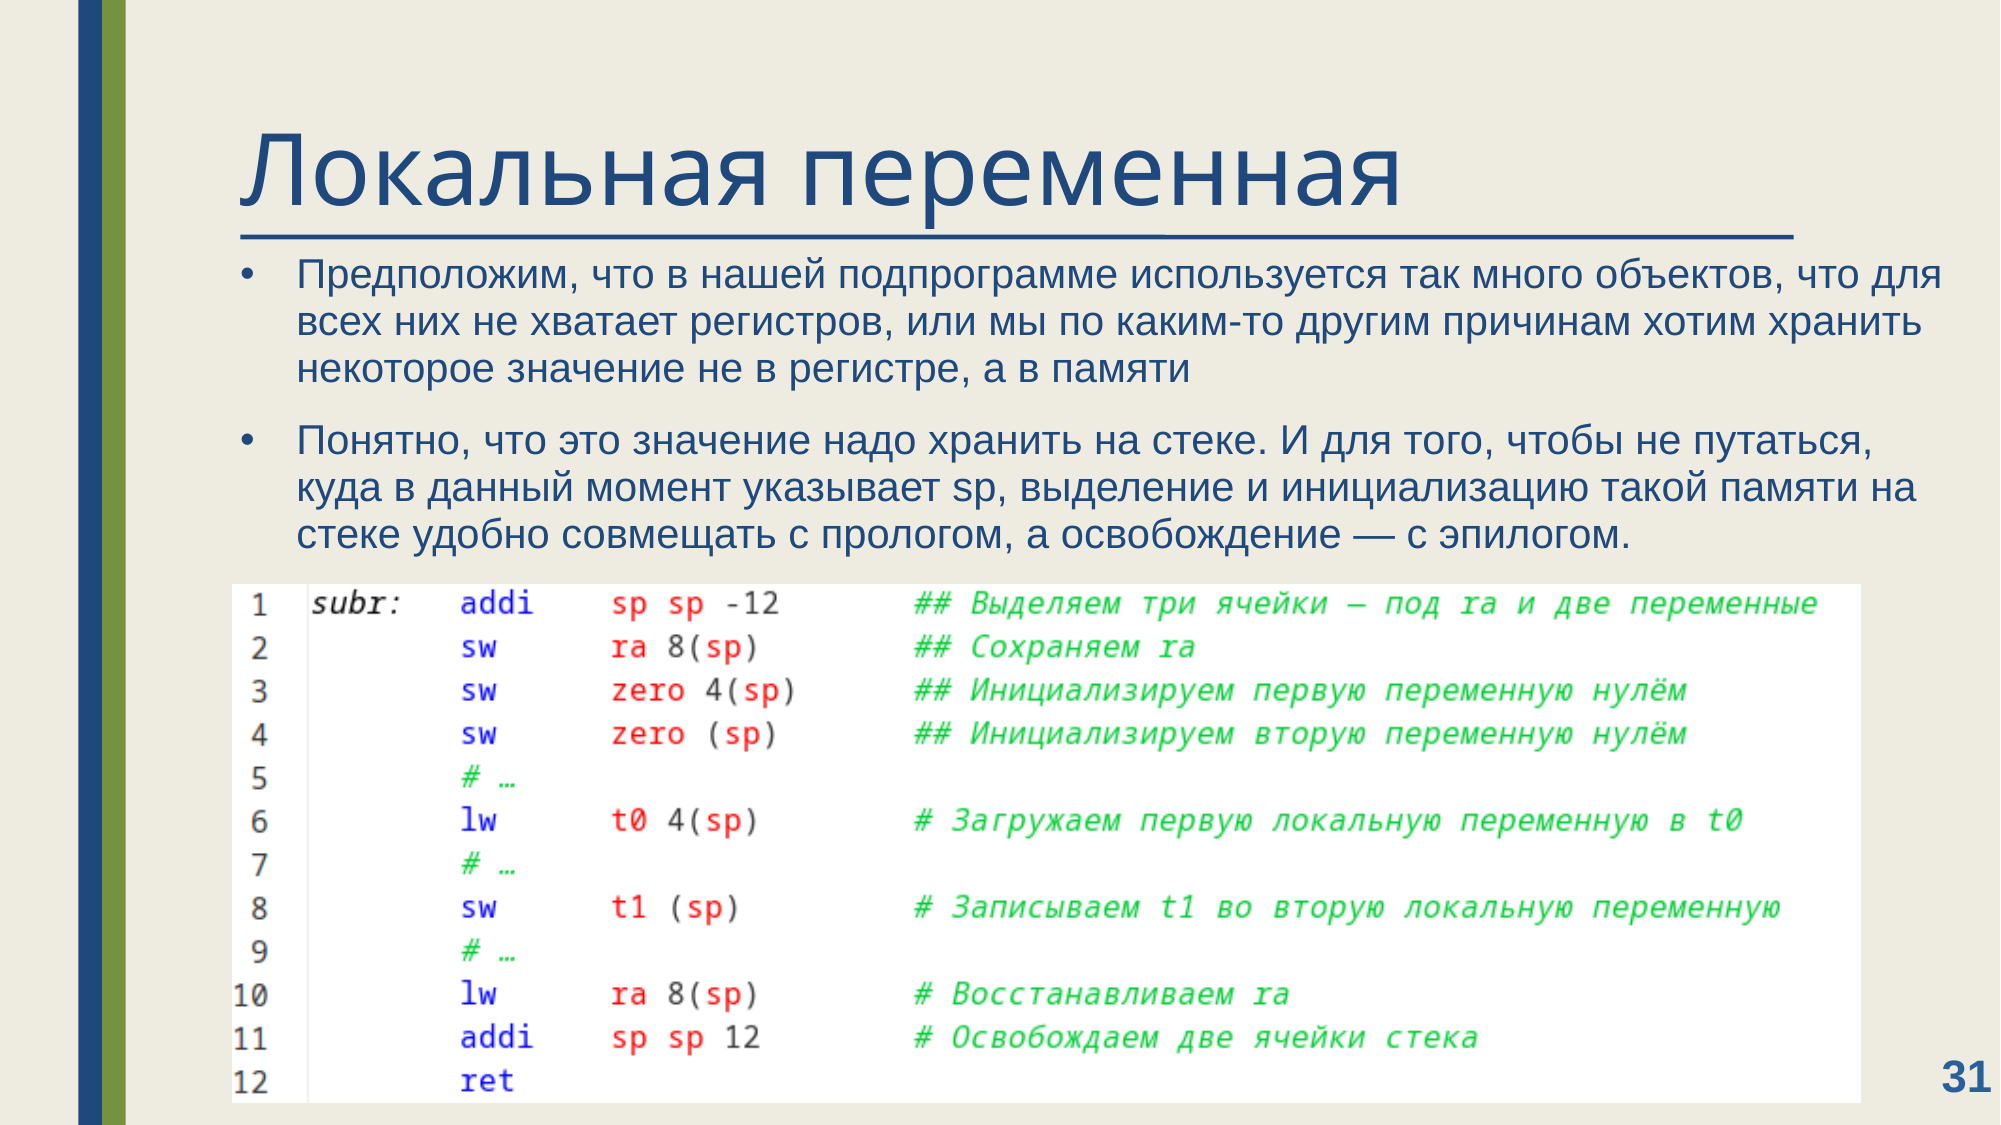

# Локальная переменная
Предположим, что в нашей подпрограмме используется так много объектов, что для всех них не хватает регистров, или мы по каким-то другим причинам хотим хранить некоторое значение не в регистре, а в памяти
Понятно, что это значение надо хранить на стеке. И для того, чтобы не путаться, куда в данный момент указывает sp, выделение и инициализацию такой памяти на стеке удобно совмещать с прологом, а освобождение — с эпилогом.